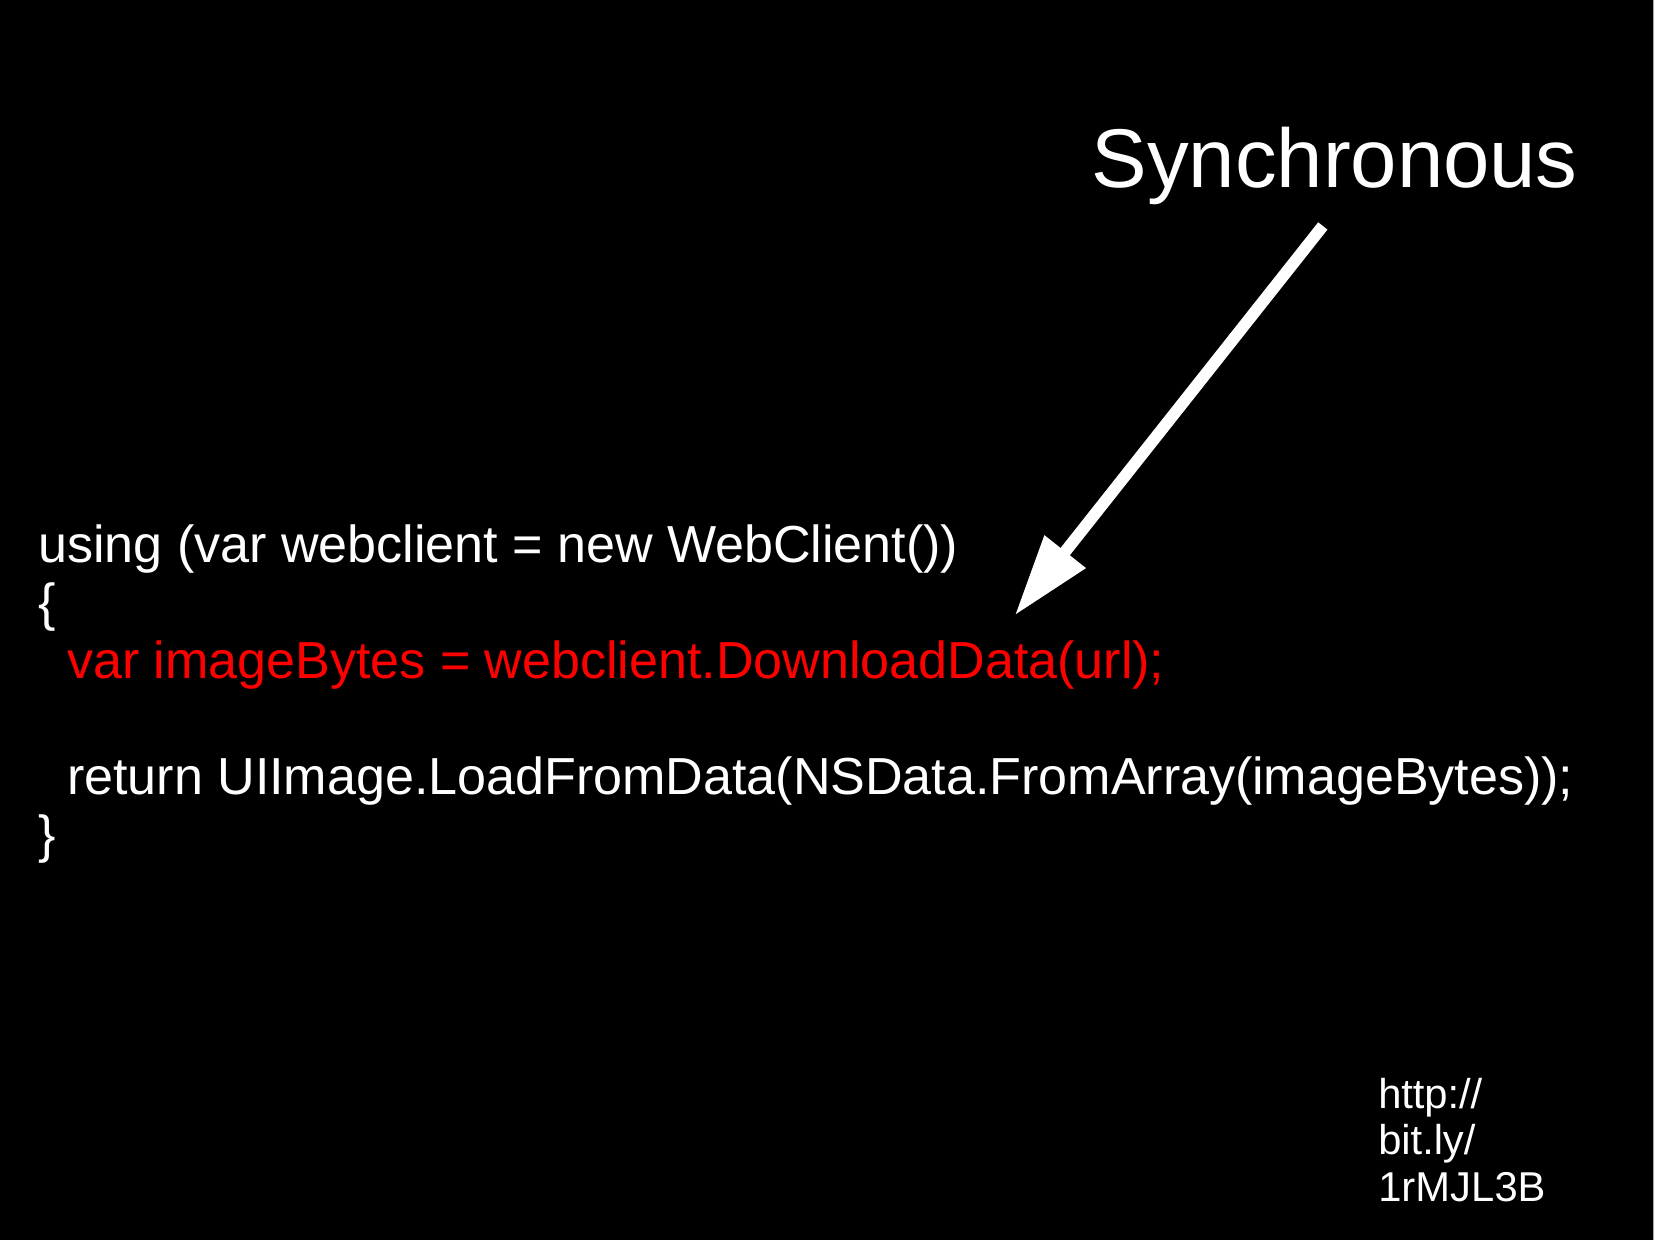

Synchronous
using (var webclient = new WebClient())
{
 var imageBytes = webclient.DownloadData(url);
 return UIImage.LoadFromData(NSData.FromArray(imageBytes));
}
http://bit.ly/1rMJL3B